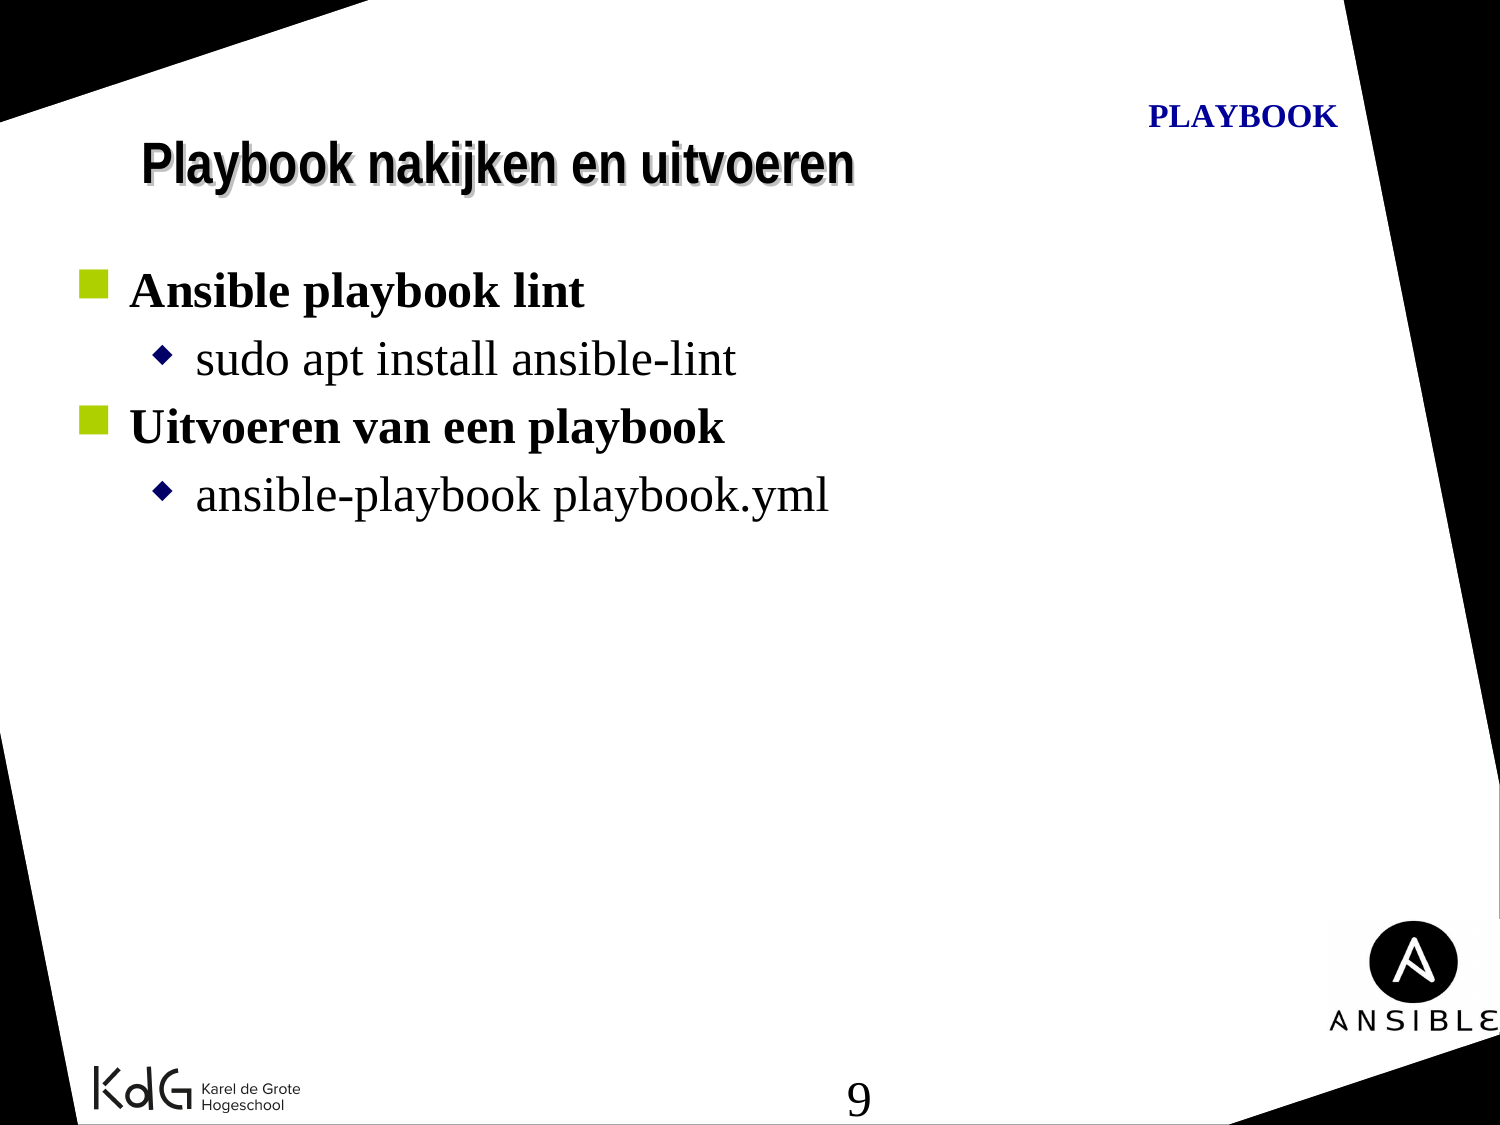

# Playbook nakijken en uitvoeren
PLAYBOOK
Ansible playbook lint
sudo apt install ansible-lint
Uitvoeren van een playbook
ansible-playbook playbook.yml